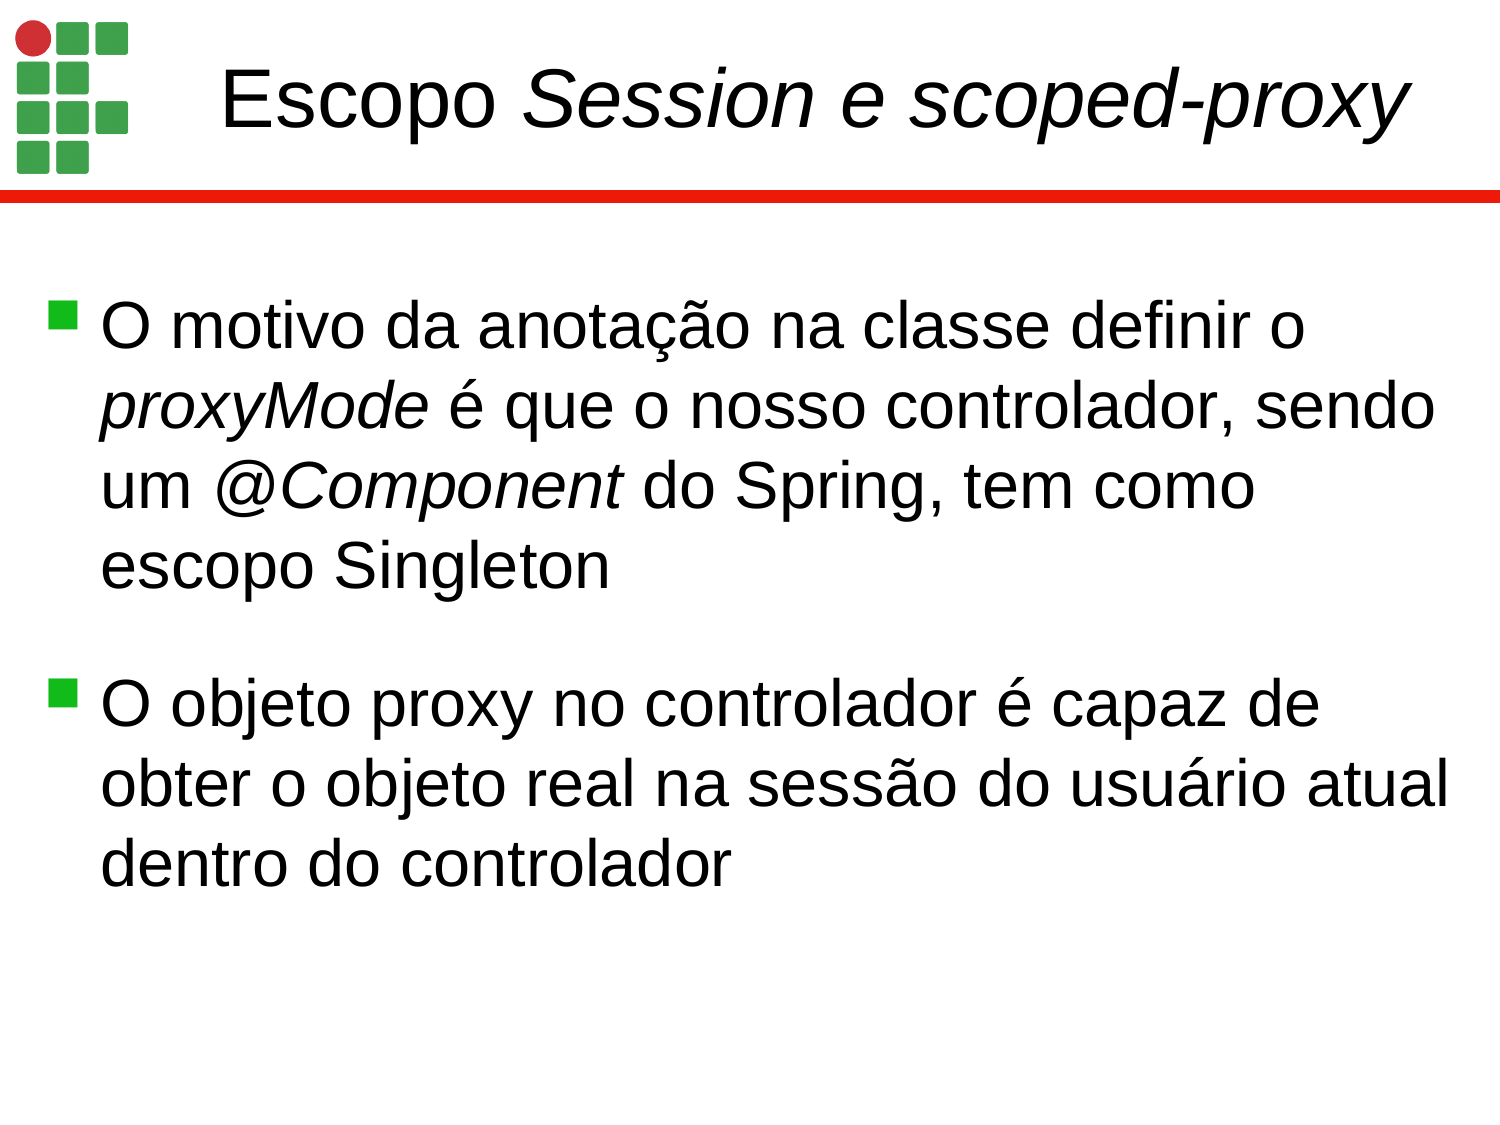

Escopo Session e scoped-proxy
# O motivo da anotação na classe definir o proxyMode é que o nosso controlador, sendo um @Component do Spring, tem como escopo Singleton
O objeto proxy no controlador é capaz de obter o objeto real na sessão do usuário atual dentro do controlador